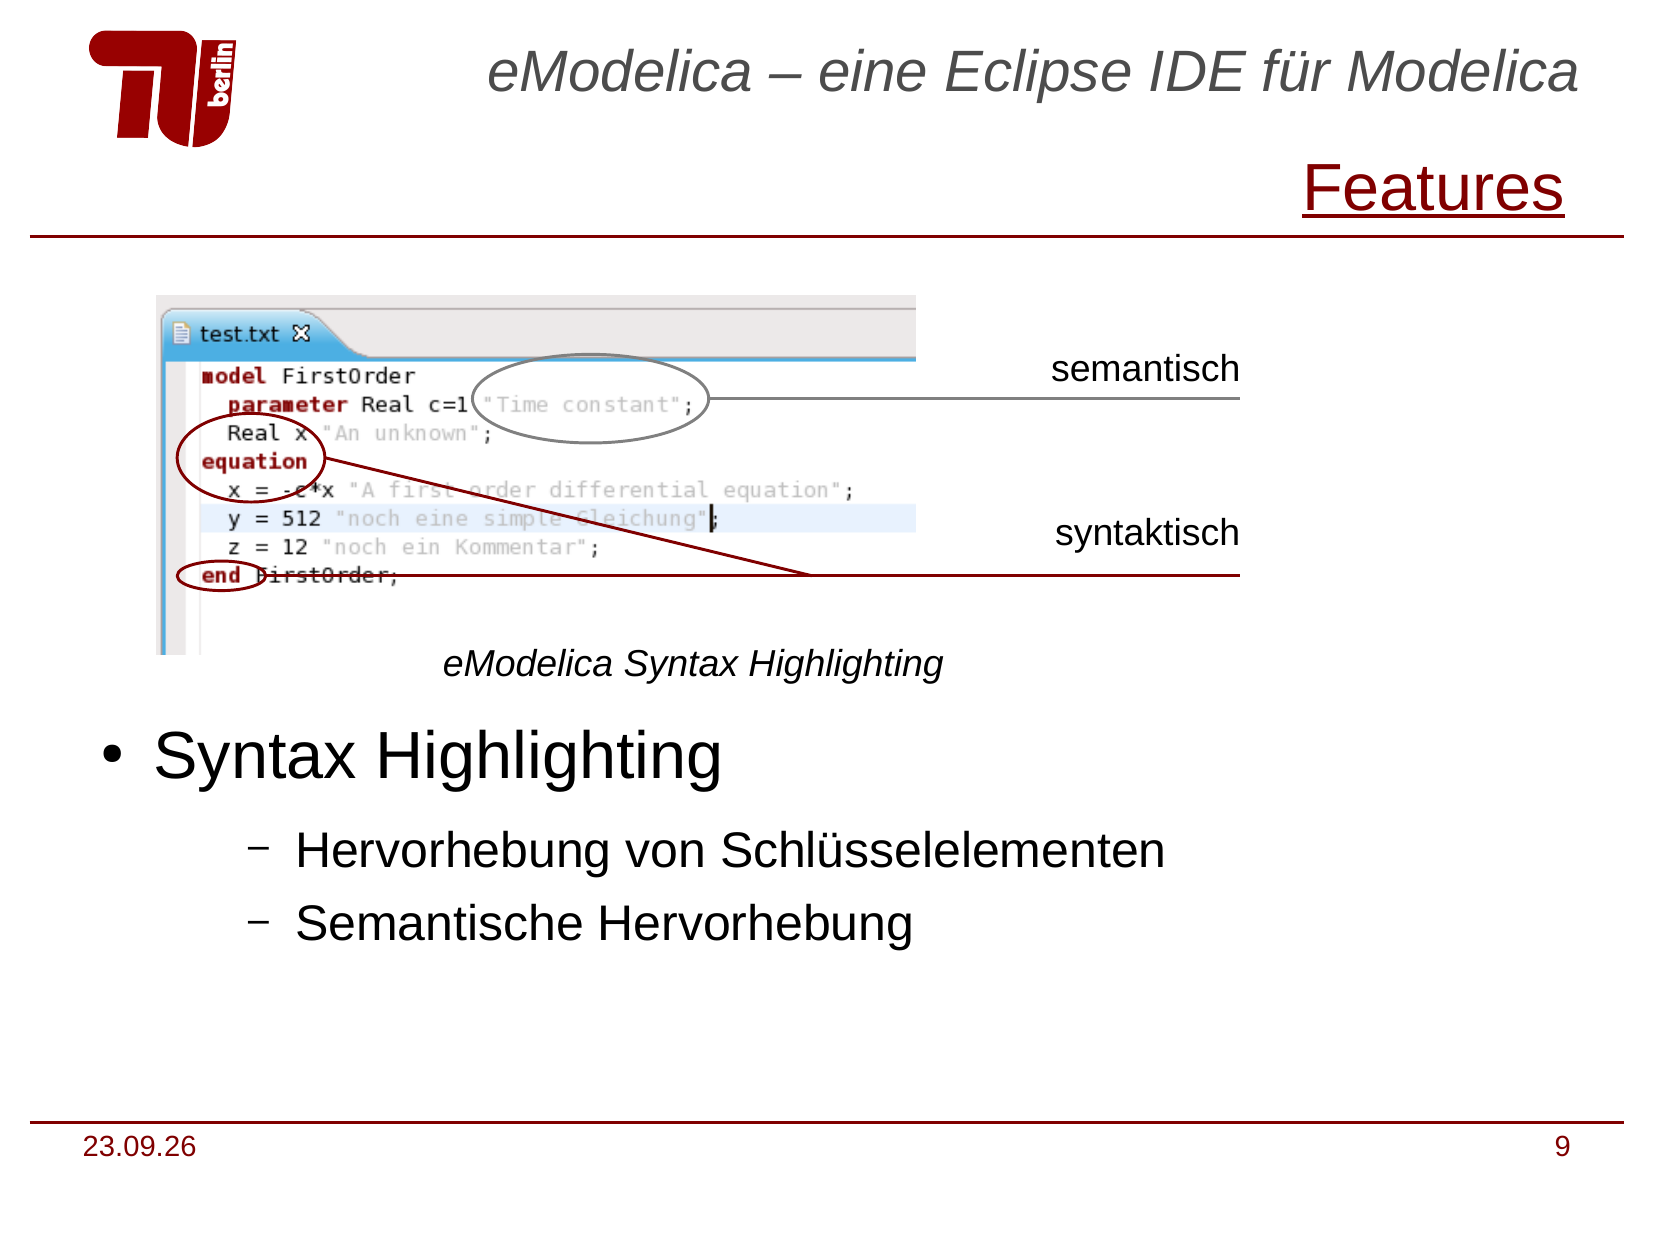

# Features
semantisch
syntaktisch
eModelica Syntax Highlighting
Syntax Highlighting
Hervorhebung von Schlüsselelementen
Semantische Hervorhebung
Christoph Höger
9